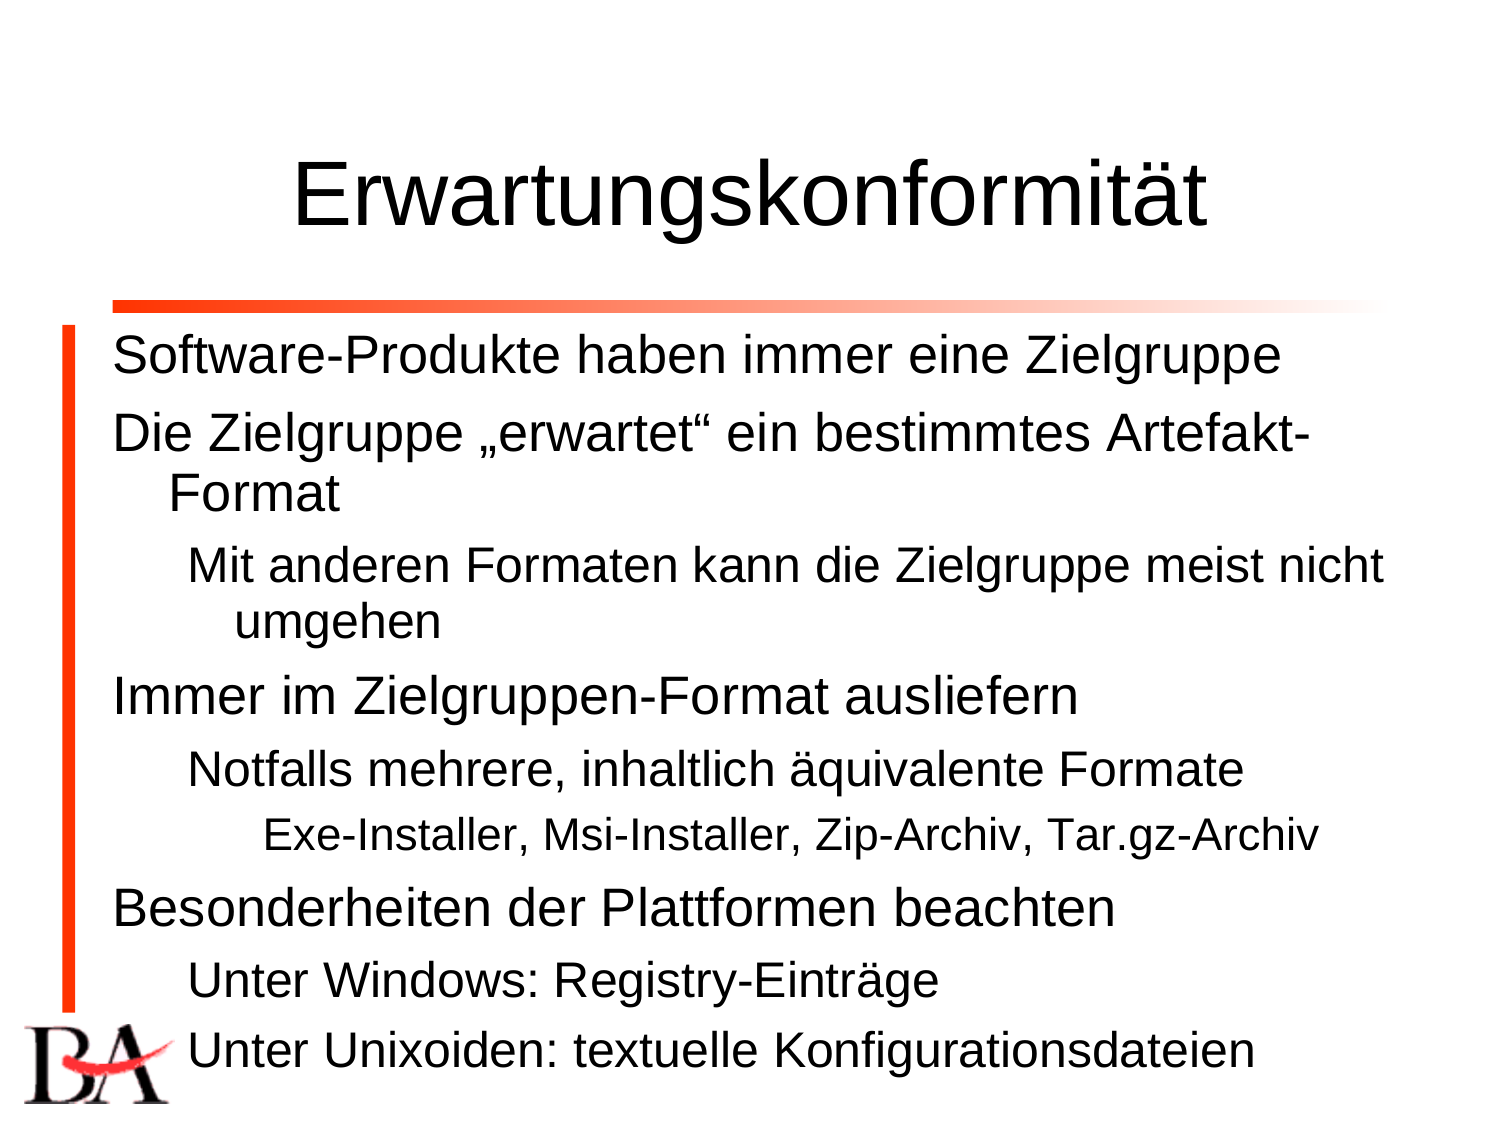

# Erwartungskonformität
Software-Produkte haben immer eine Zielgruppe
Die Zielgruppe „erwartet“ ein bestimmtes Artefakt-Format
Mit anderen Formaten kann die Zielgruppe meist nicht umgehen
Immer im Zielgruppen-Format ausliefern
Notfalls mehrere, inhaltlich äquivalente Formate
Exe-Installer, Msi-Installer, Zip-Archiv, Tar.gz-Archiv
Besonderheiten der Plattformen beachten
Unter Windows: Registry-Einträge
Unter Unixoiden: textuelle Konfigurationsdateien